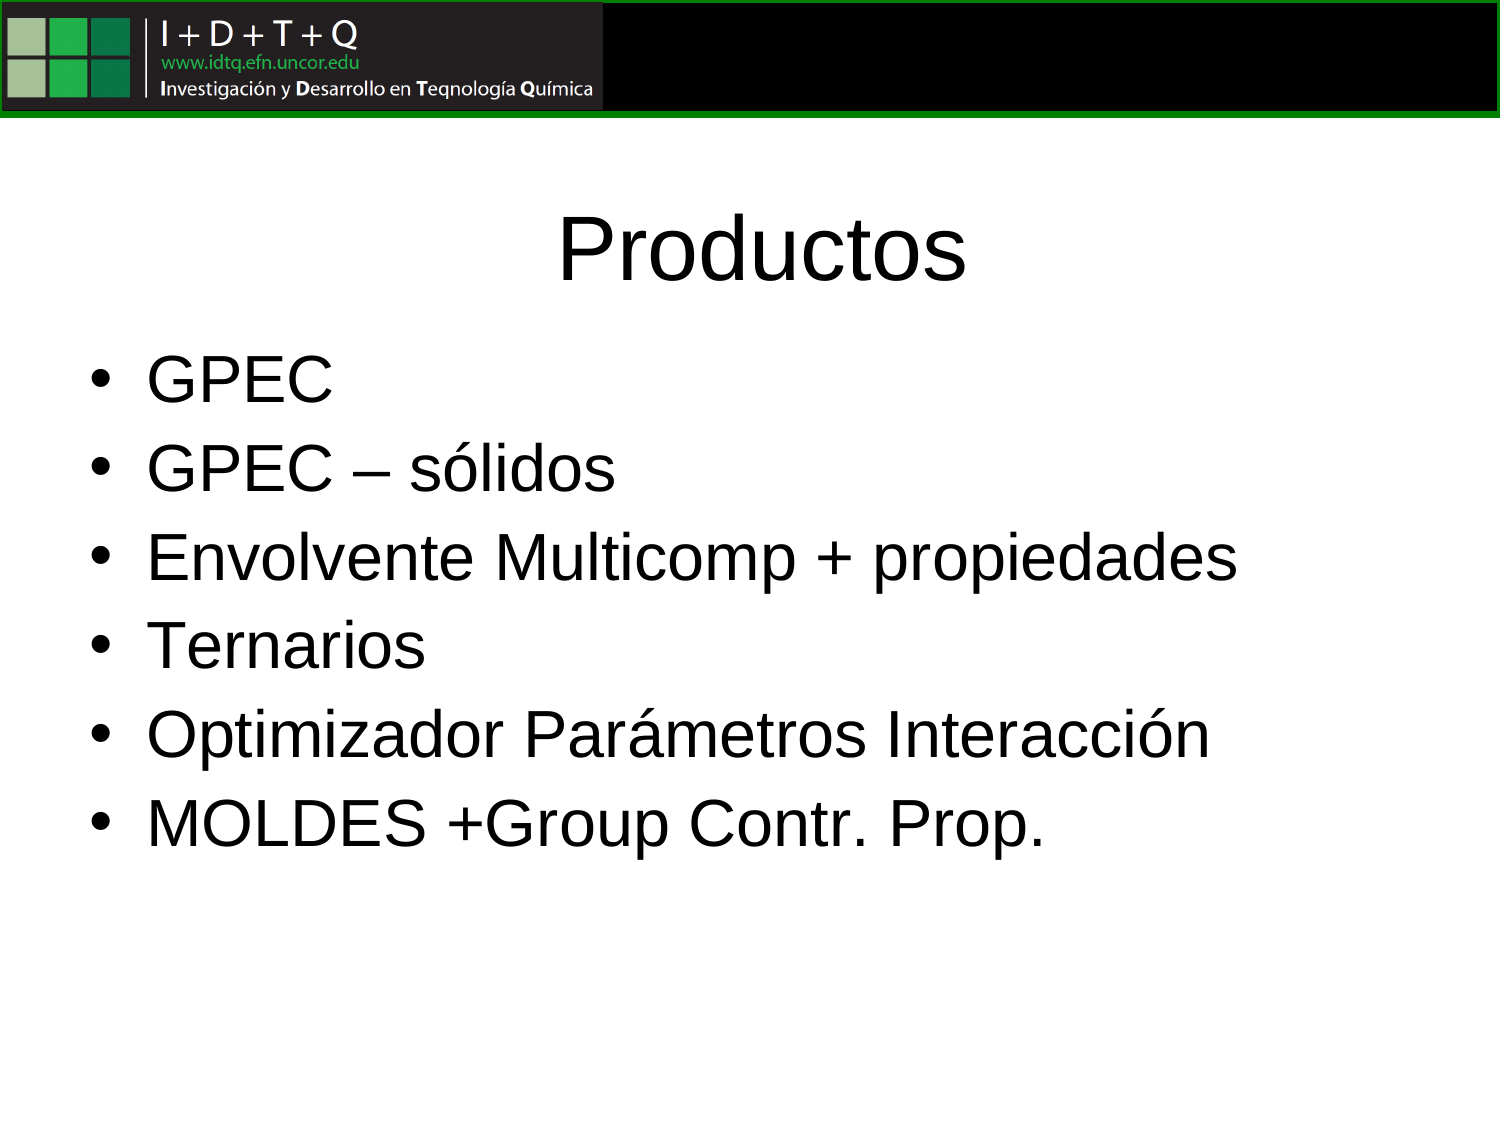

# Productos
GPEC
GPEC – sólidos
Envolvente Multicomp + propiedades
Ternarios
Optimizador Parámetros Interacción
MOLDES +Group Contr. Prop.